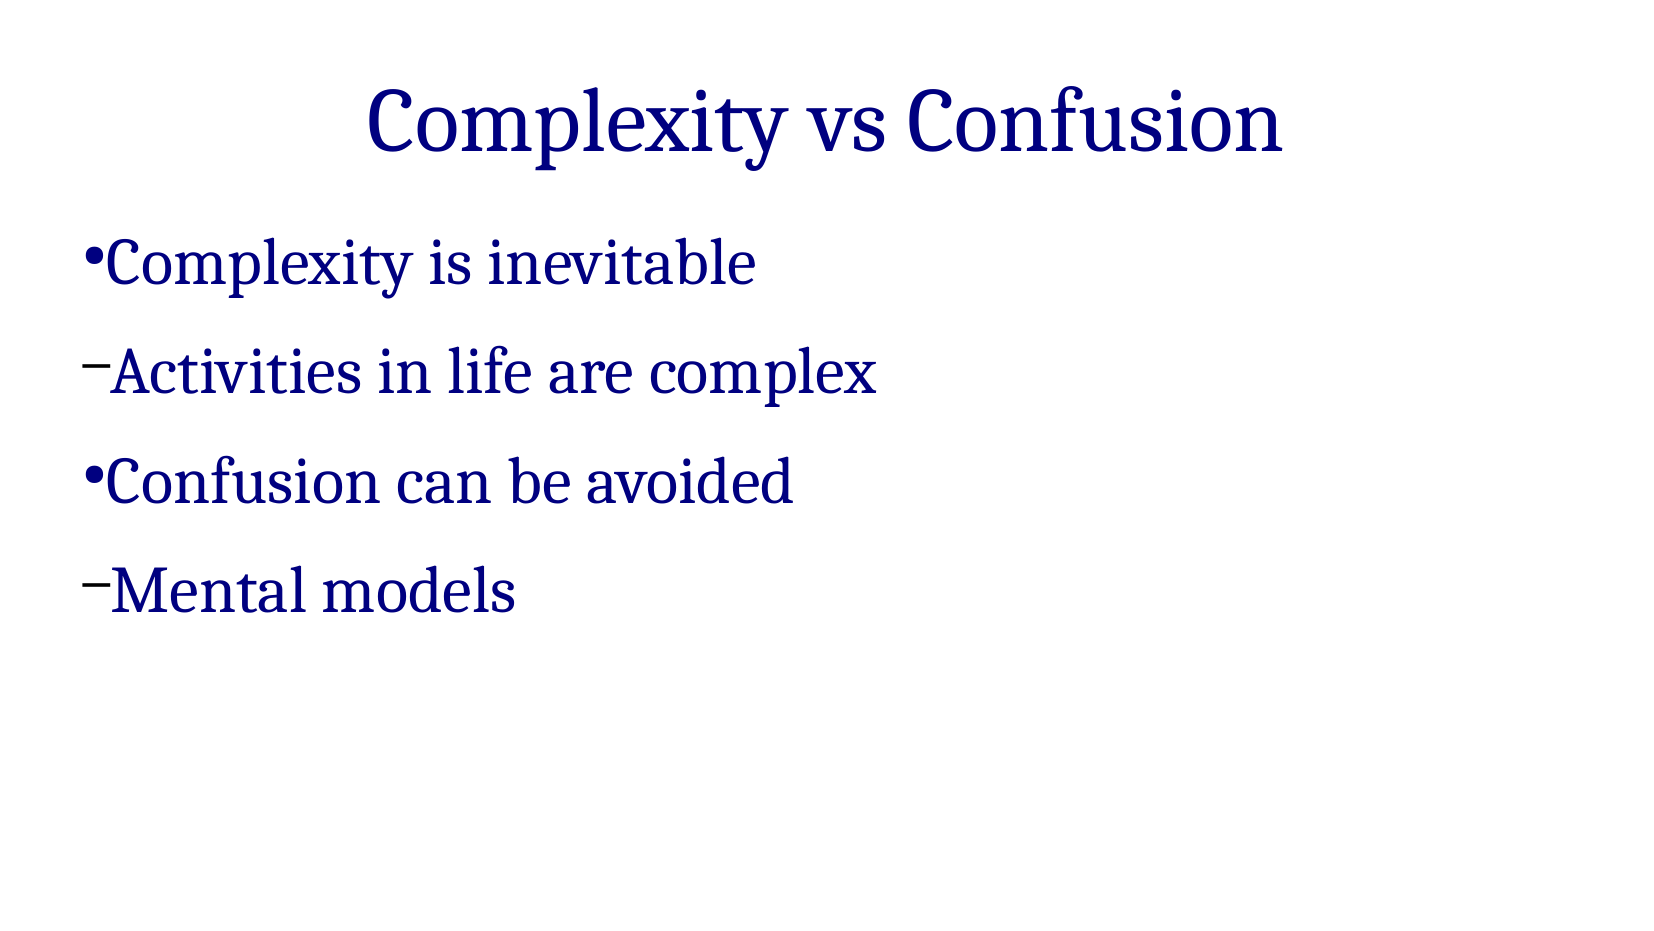

# Complexity vs Confusion
Complexity is inevitable
Activities in life are complex
Confusion can be avoided
Mental models